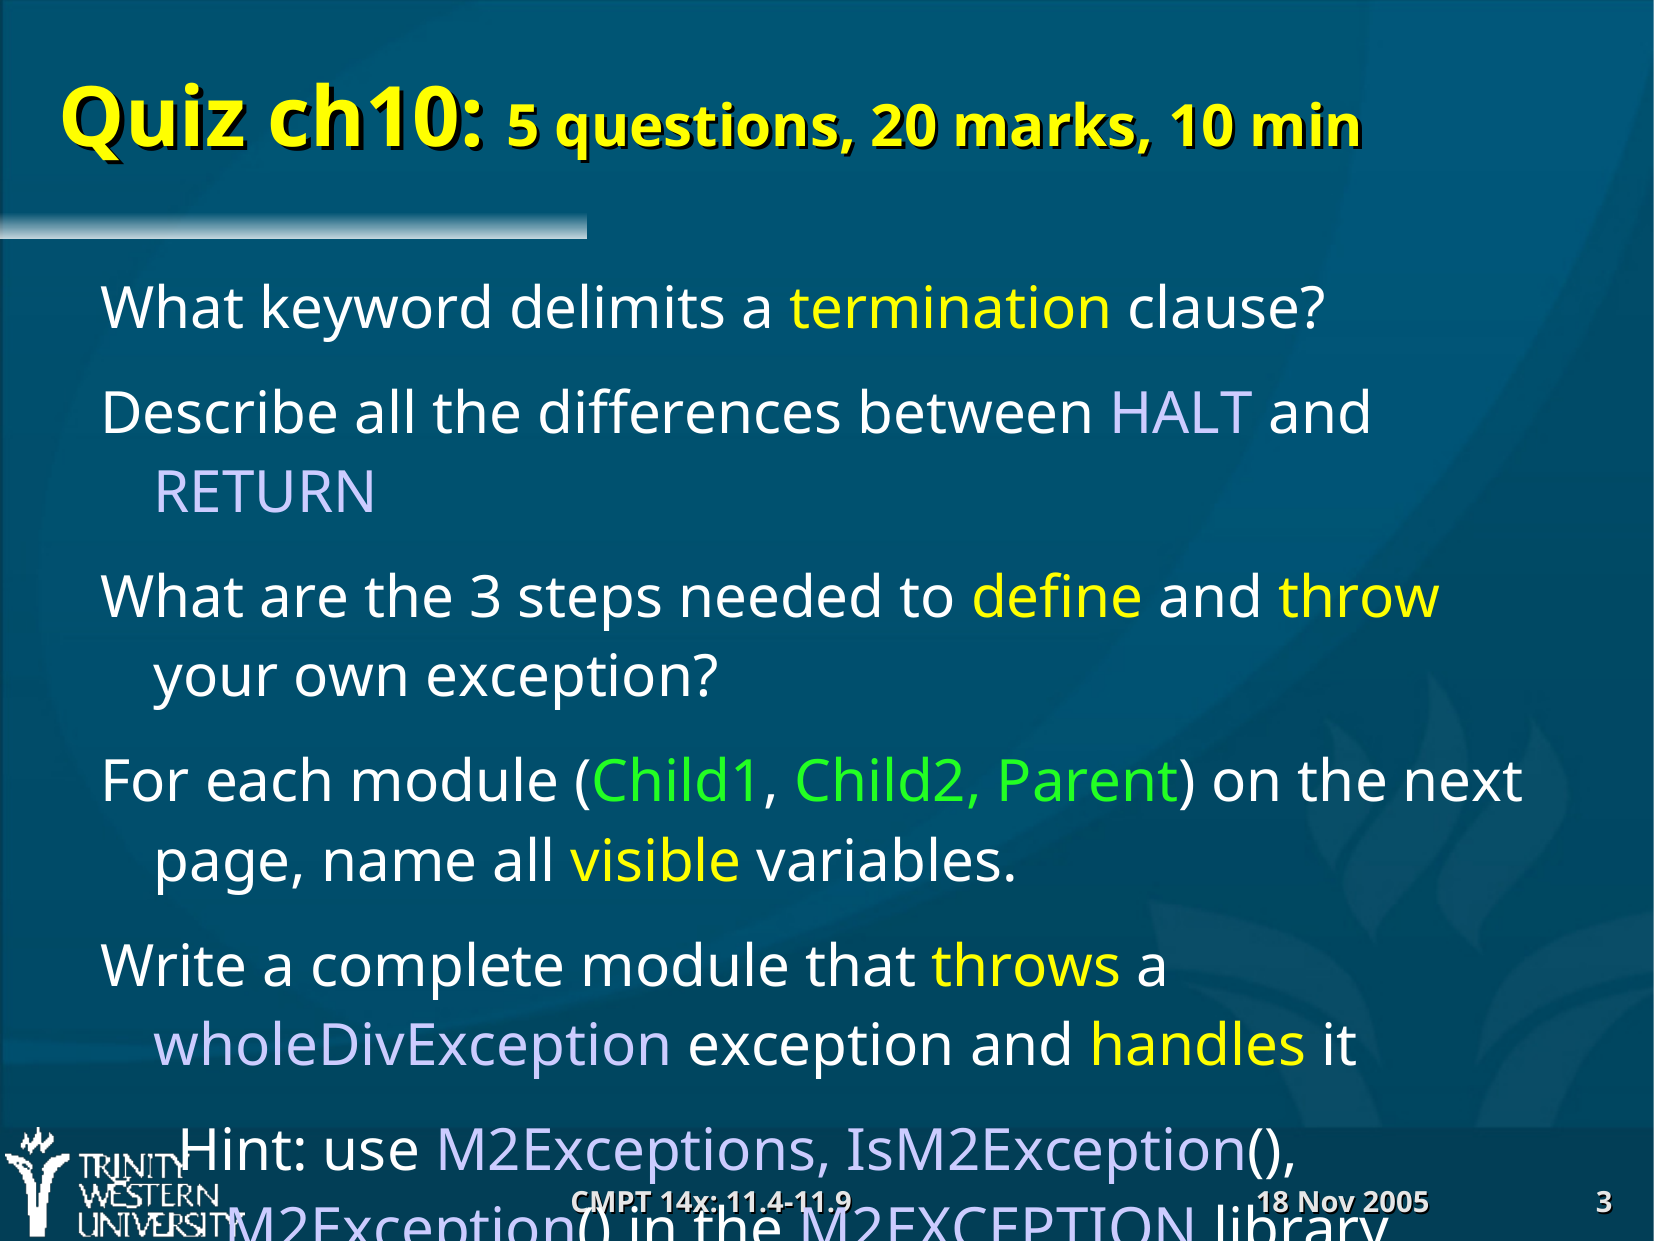

# Quiz ch10: 5 questions, 20 marks, 10 min
What keyword delimits a termination clause?
Describe all the differences between HALT and RETURN
What are the 3 steps needed to define and throw your own exception?
For each module (Child1, Child2, Parent) on the next page, name all visible variables.
Write a complete module that throws a wholeDivException exception and handles it
Hint: use M2Exceptions, IsM2Exception(), M2Exception() in the M2EXCEPTION library
CMPT 14x: 11.4-11.9
18 Nov 2005
3